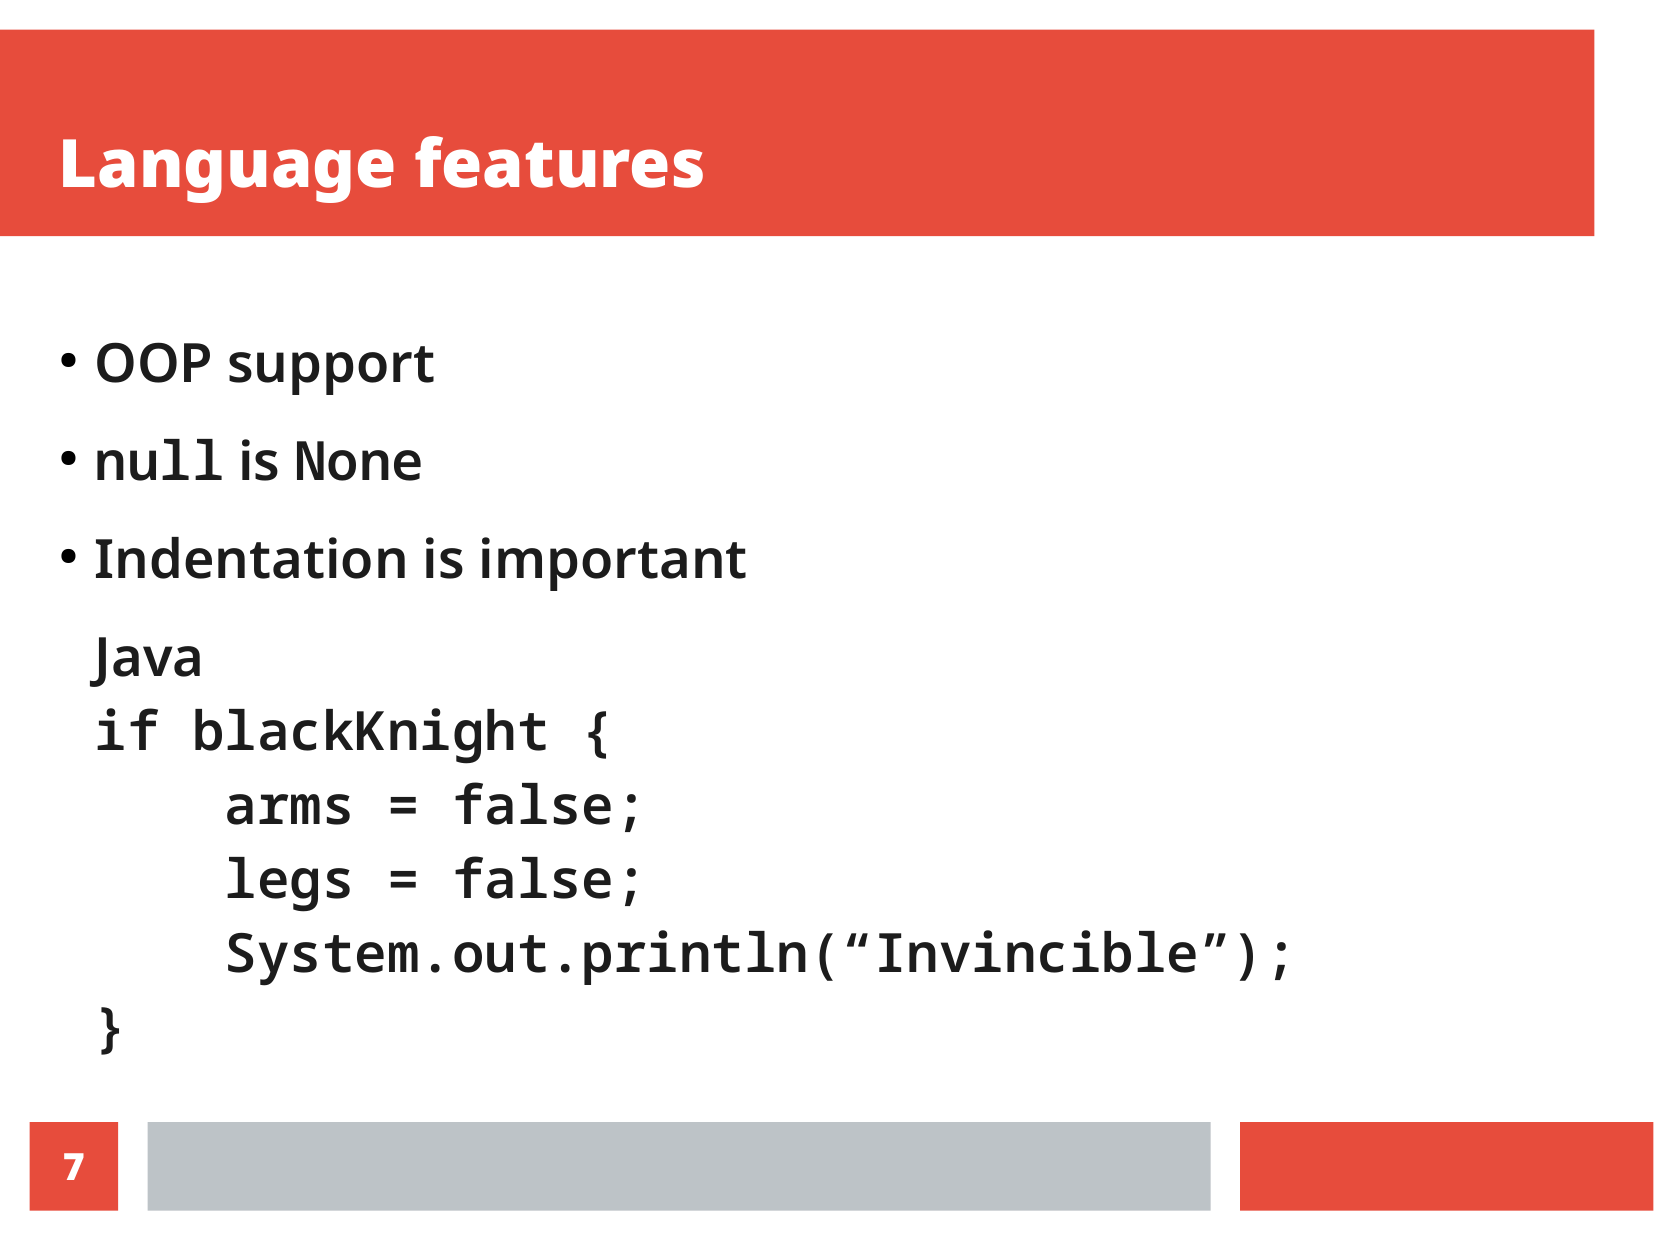

# Language features
OOP support
null is None
Indentation is important
Java
if blackKnight {
 arms = false;
 legs = false;
 System.out.println(“Invincible”);
}
7